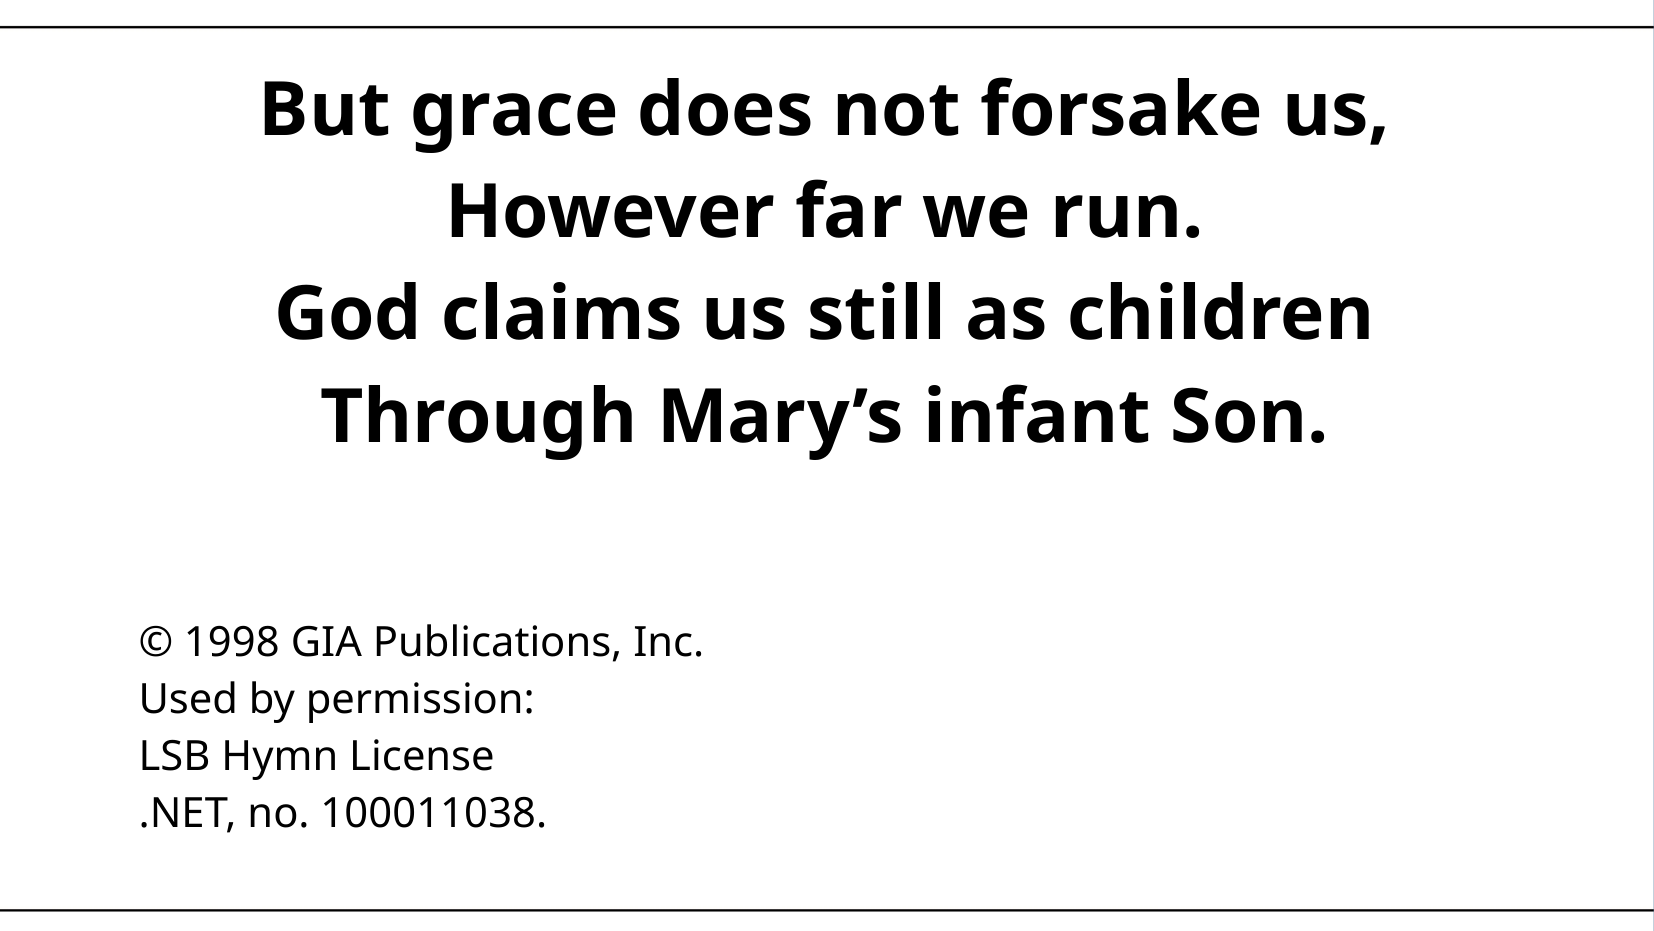

But grace does not forsake us,
However far we run.
God claims us still as children
Through Mary’s infant Son.
© 1998 GIA Publications, Inc.
Used by permission:
LSB Hymn License
.NET, no. 100011038.